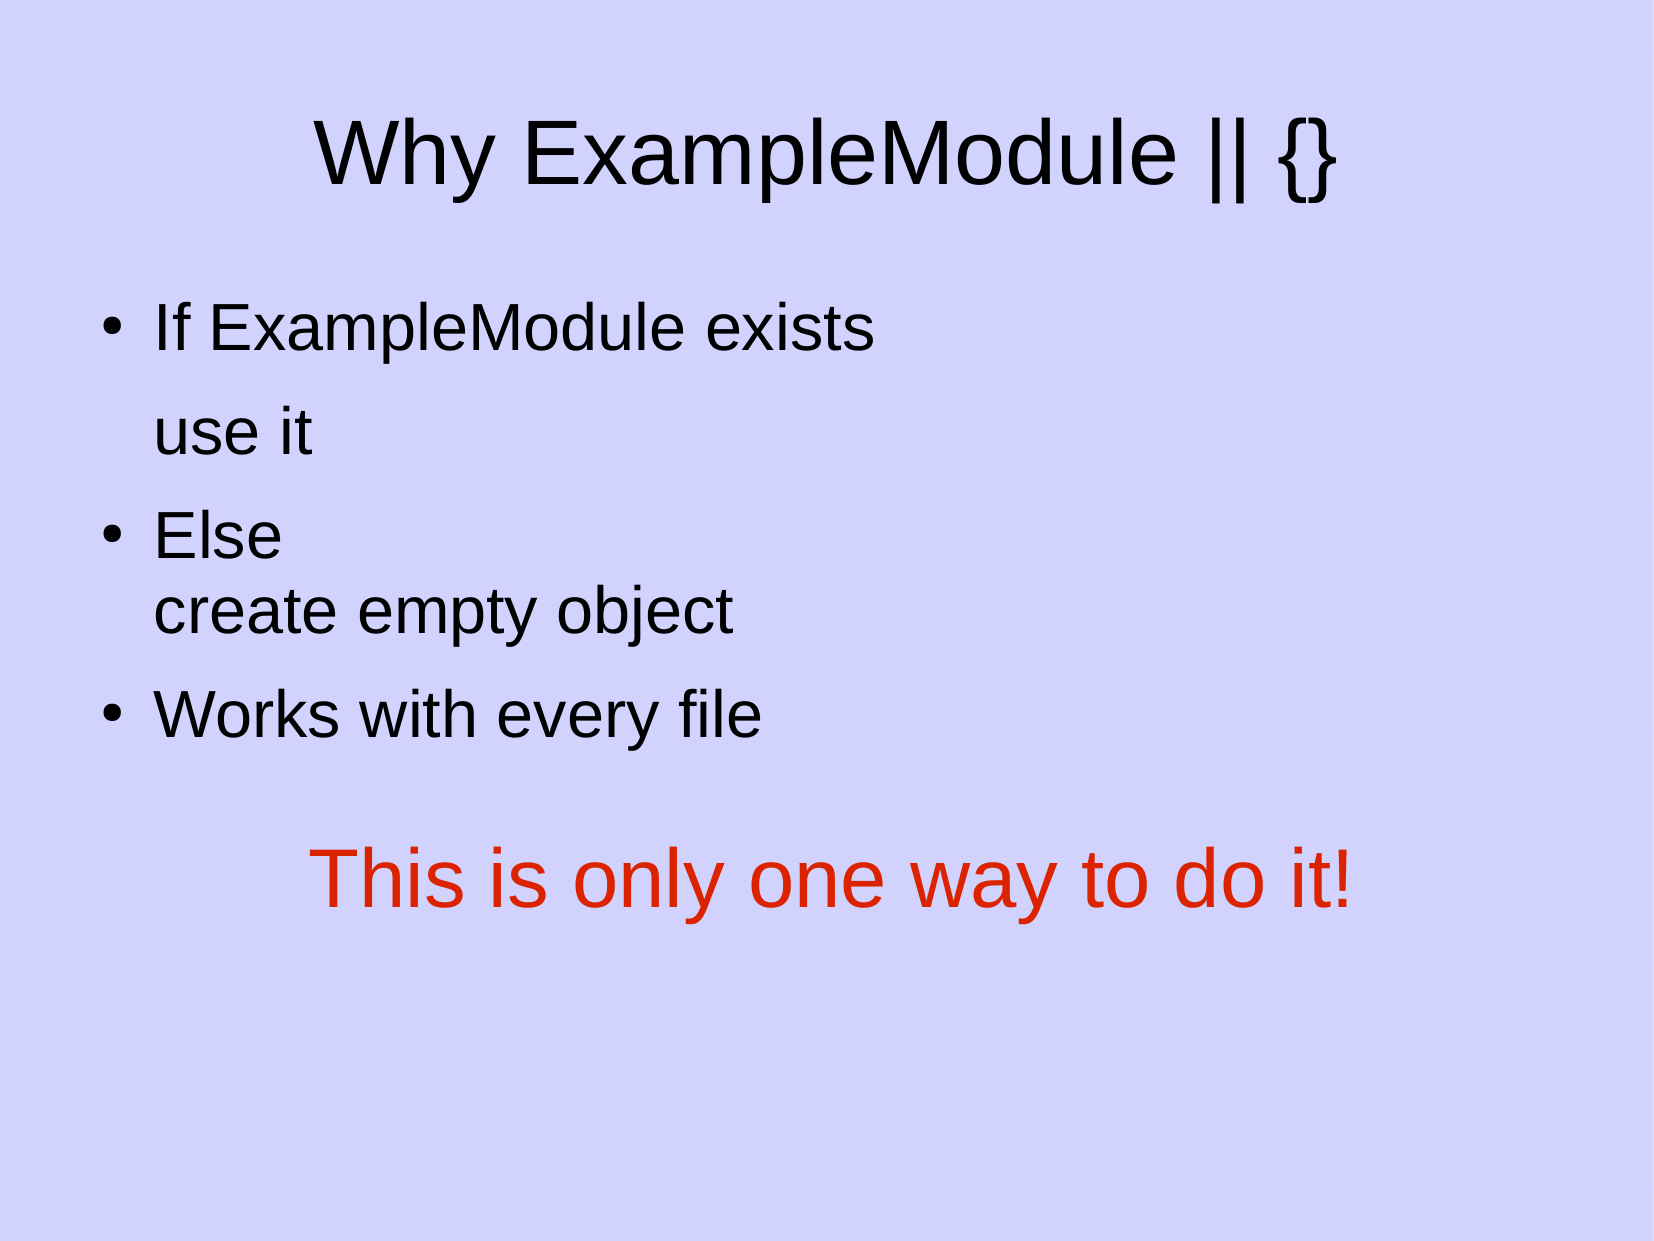

# Why ExampleModule || {}
If ExampleModule exists
use it
Else
create empty object
Works with every file
This is only one way to do it!